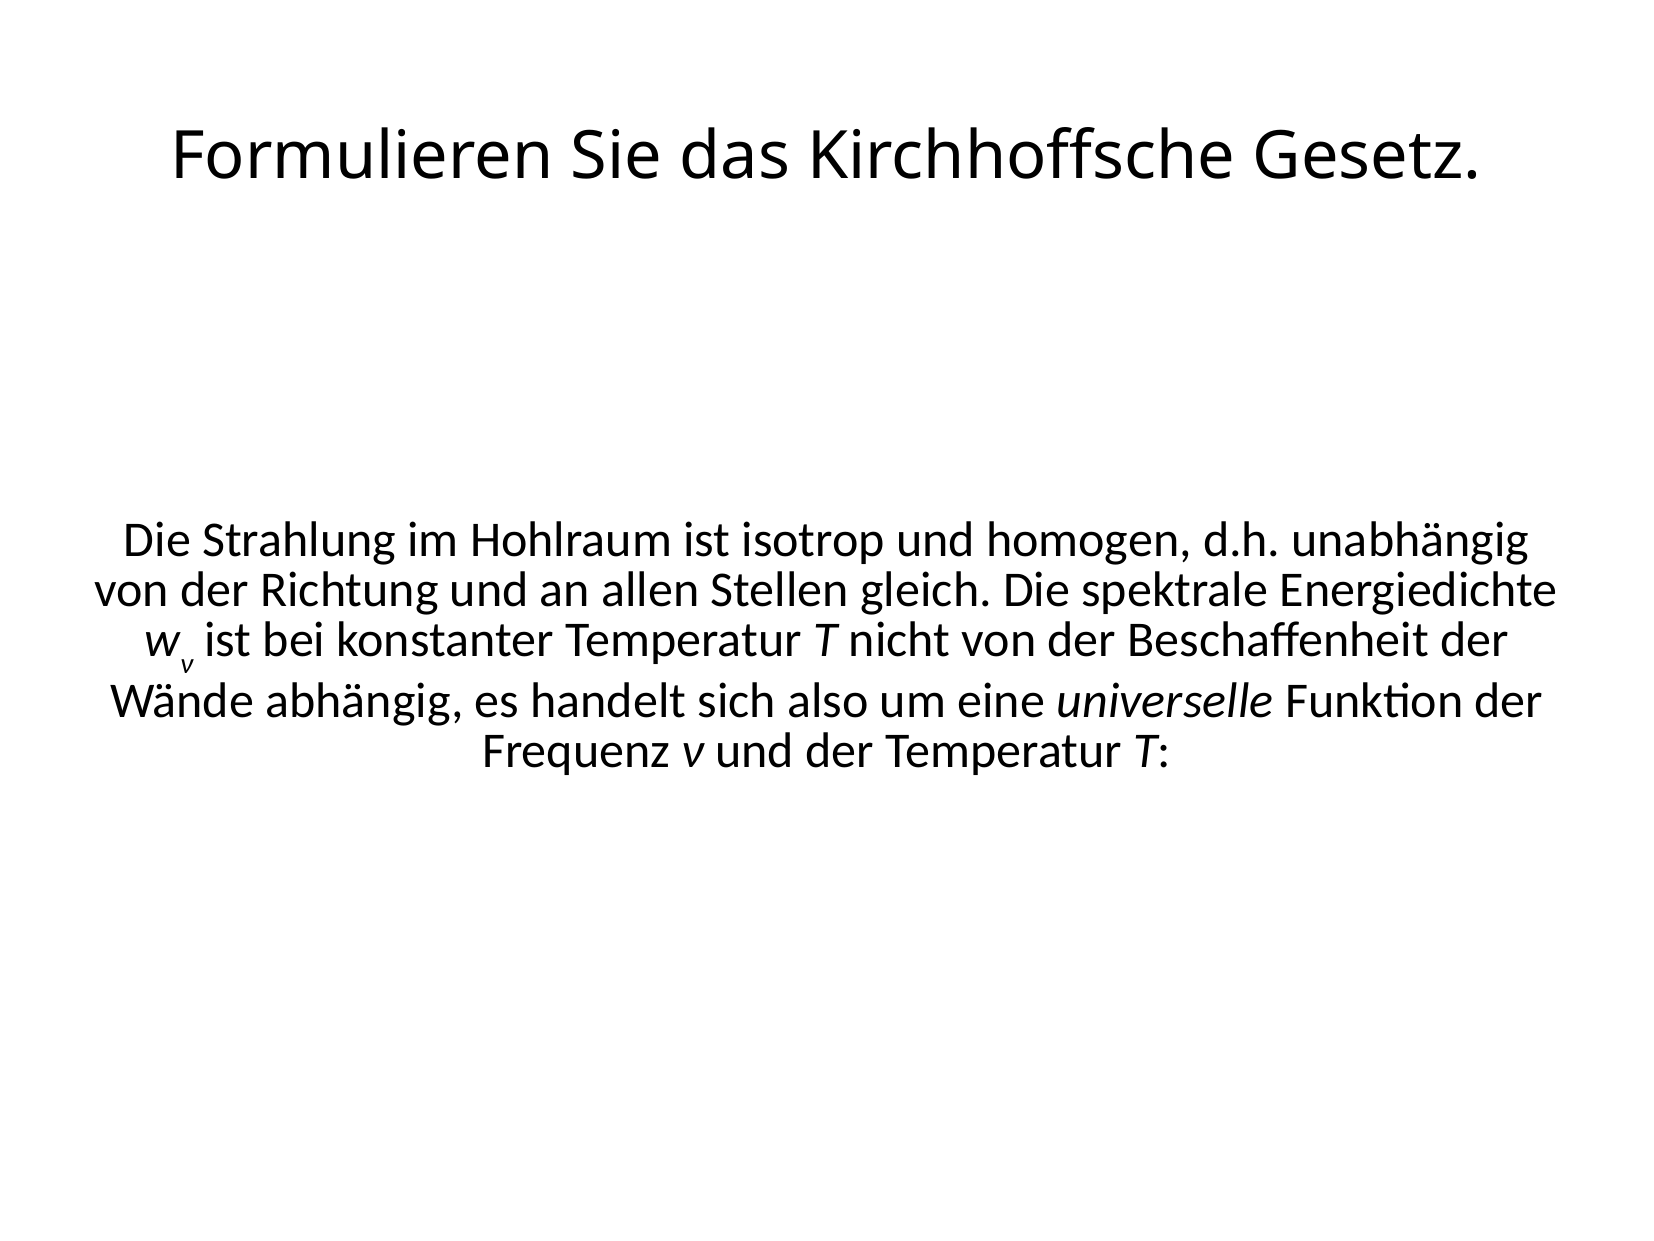

# Formulieren Sie das Kirchhoffsche Gesetz.
Die Strahlung im Hohlraum ist isotrop und homogen, d.h. unabhängig von der Richtung und an allen Stellen gleich. Die spektrale Energiedichte wν ist bei konstanter Temperatur T nicht von der Beschaffenheit der Wände abhängig, es handelt sich also um eine universelle Funktion der Frequenz ν und der Temperatur T: